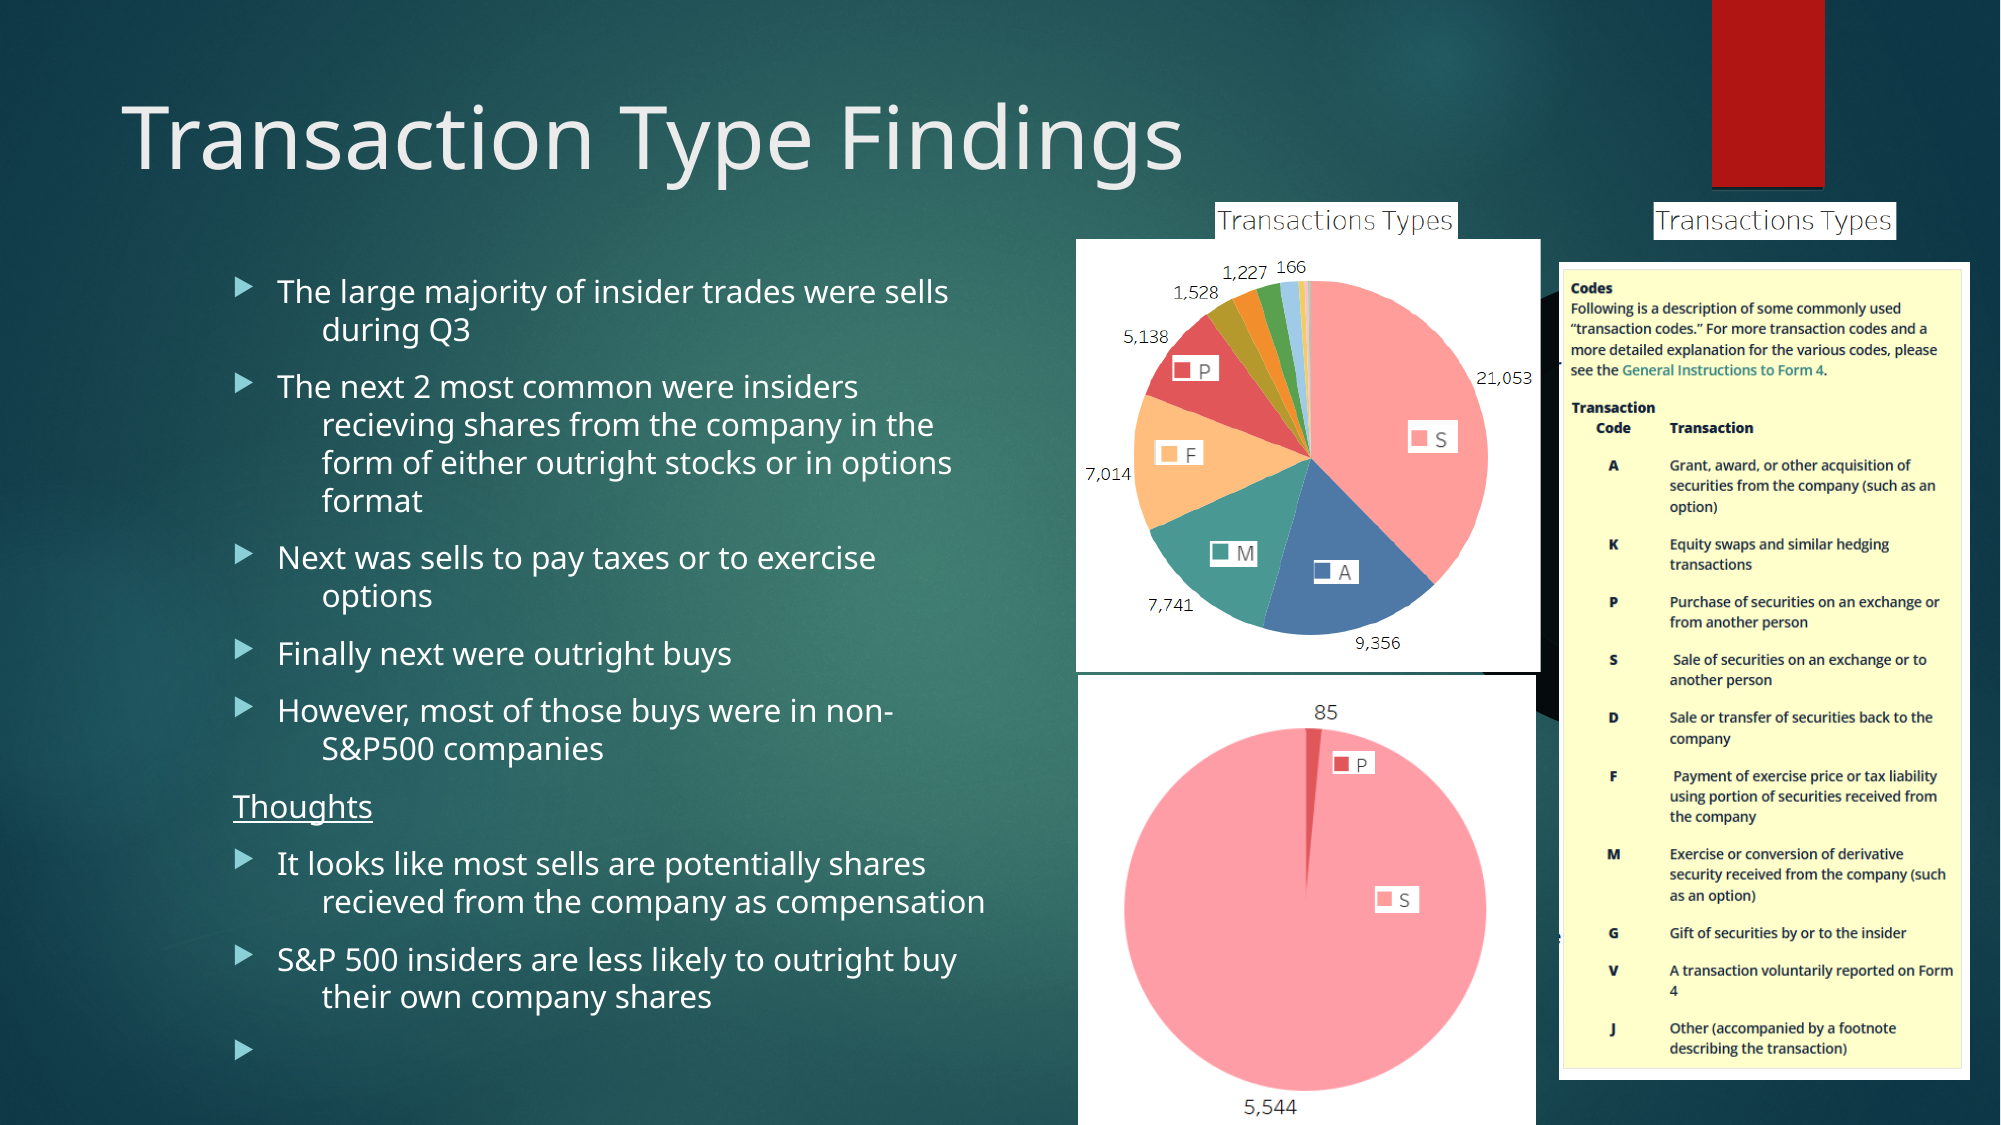

# Transaction Type Findings
The large majority of insider trades were sells during Q3
The next 2 most common were insiders recieving shares from the company in the form of either outright stocks or in options format
Next was sells to pay taxes or to exercise options
Finally next were outright buys
However, most of those buys were in non- S&P500 companies
Thoughts
It looks like most sells are potentially shares recieved from the company as compensation
S&P 500 insiders are less likely to outright buy their own company shares